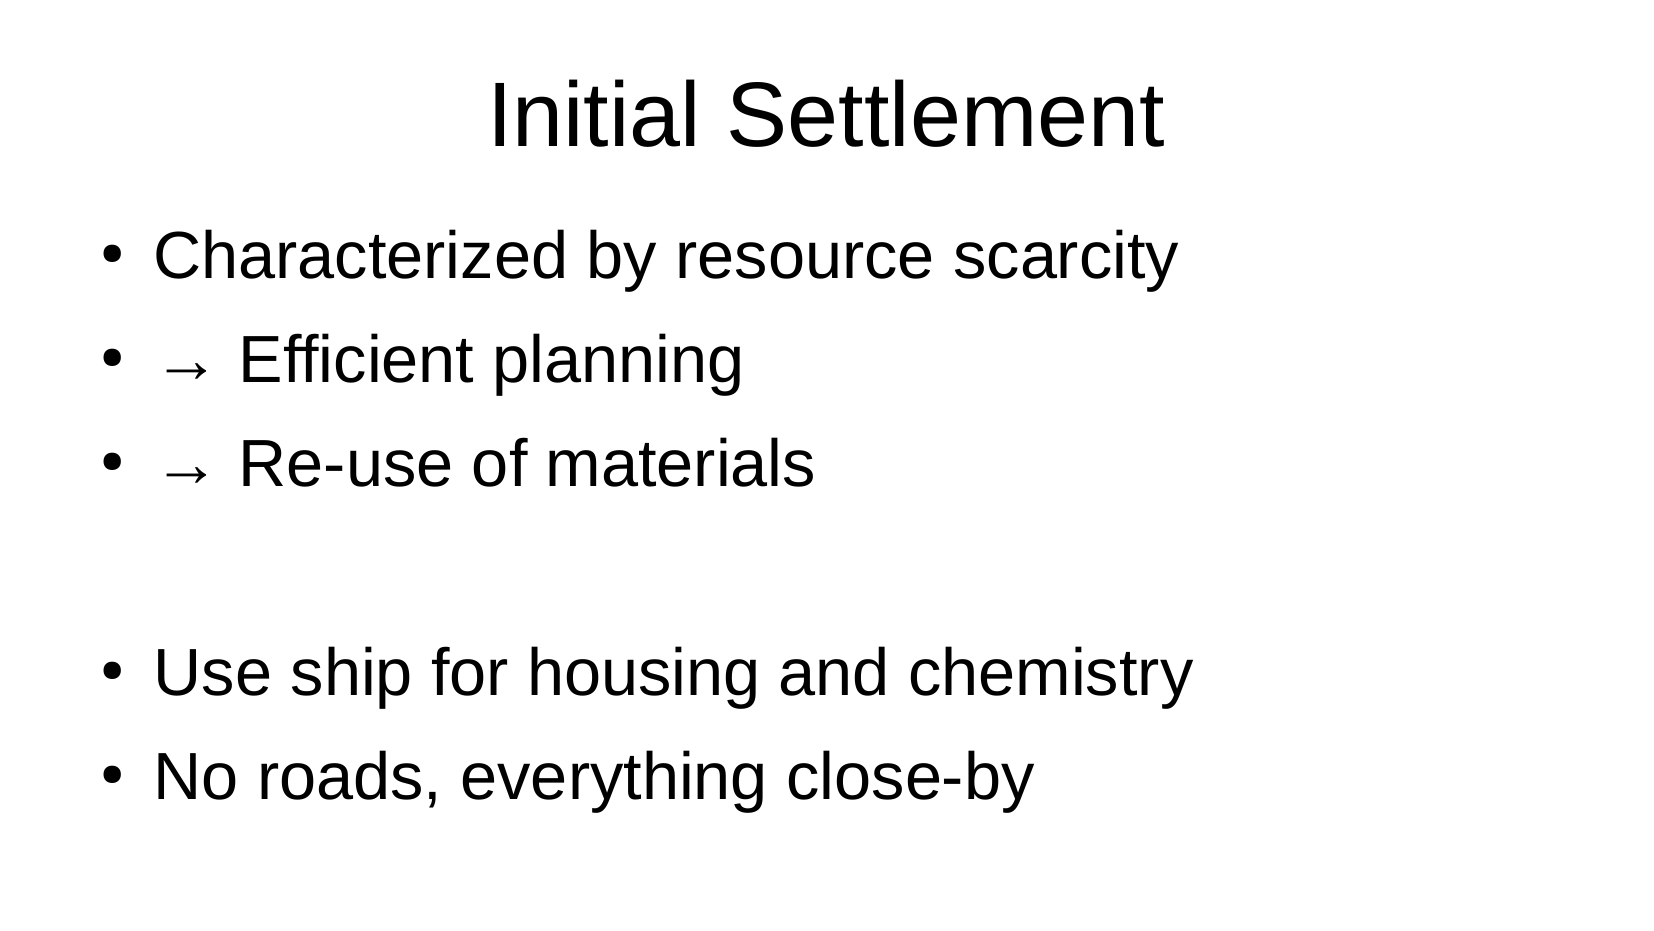

# Initial Settlement
Characterized by resource scarcity
→ Efficient planning
→ Re-use of materials
Use ship for housing and chemistry
No roads, everything close-by